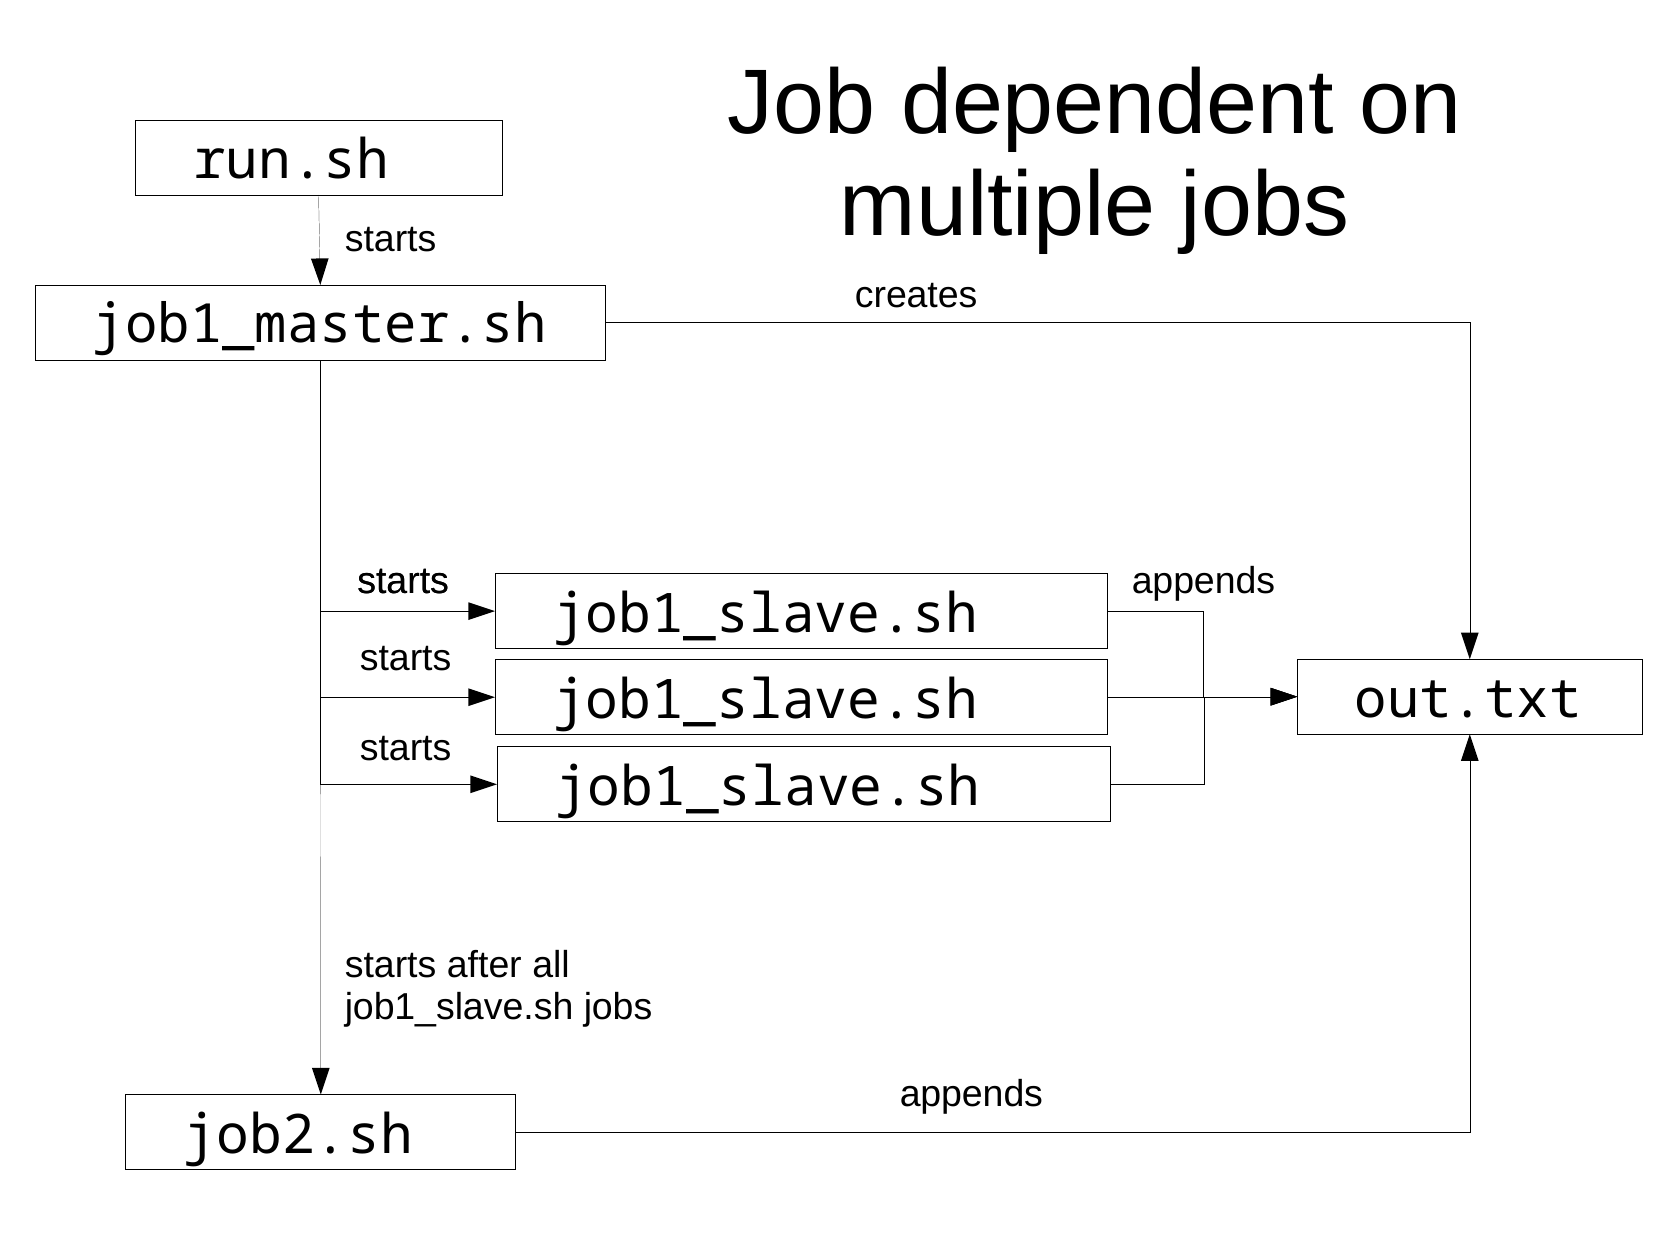

# Job dependent on multiple jobs
run.sh
starts
creates
job1_master.sh
starts
starts
appends
job1_slave.sh
starts
out.txt
job1_slave.sh
starts
job1_slave.sh
starts after all job1_slave.sh jobs
appends
job2.sh